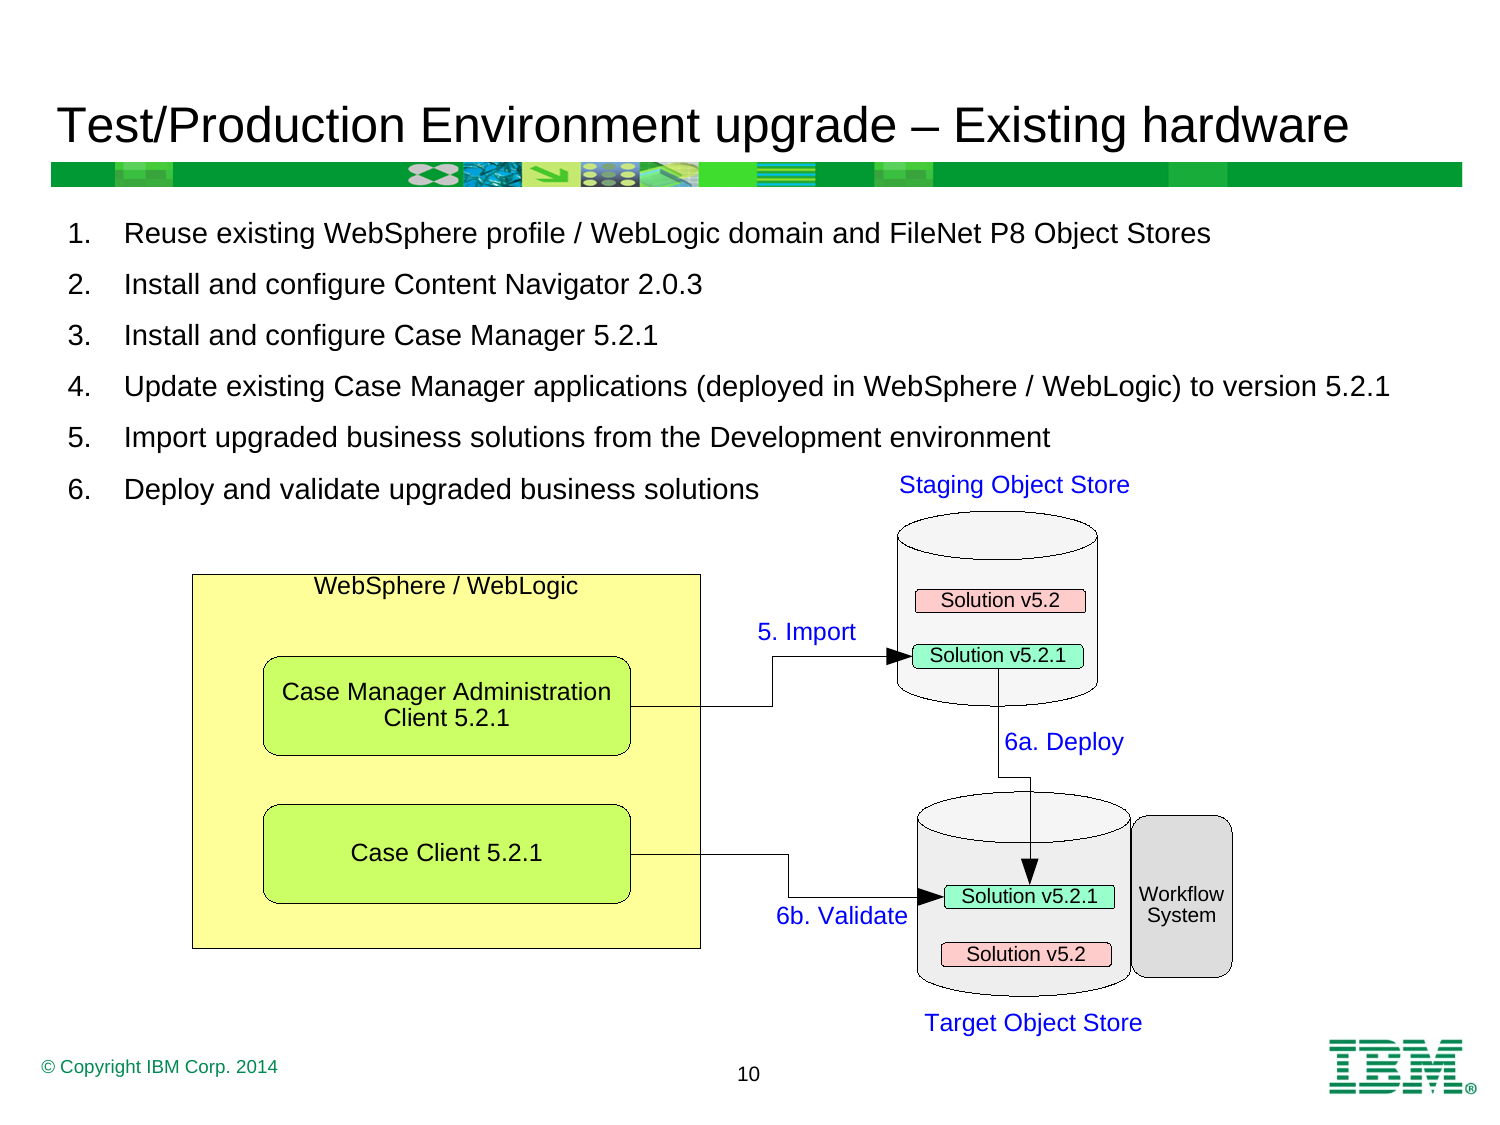

# Test/Production Environment upgrade – Existing hardware
Reuse existing WebSphere profile / WebLogic domain and FileNet P8 Object Stores
Install and configure Content Navigator 2.0.3
Install and configure Case Manager 5.2.1
Update existing Case Manager applications (deployed in WebSphere / WebLogic) to version 5.2.1
Import upgraded business solutions from the Development environment
Deploy and validate upgraded business solutions
Staging Object Store
WebSphere / WebLogic
Solution v5.2
5. Import
Solution v5.2.1
Case Builder
Case Manager Administration Client 5.2.1
6a. Deploy
Case Client 5.2.1
Workflow System
Solution v5.2.1
6b. Validate
Solution v5.2
Target Object Store
10